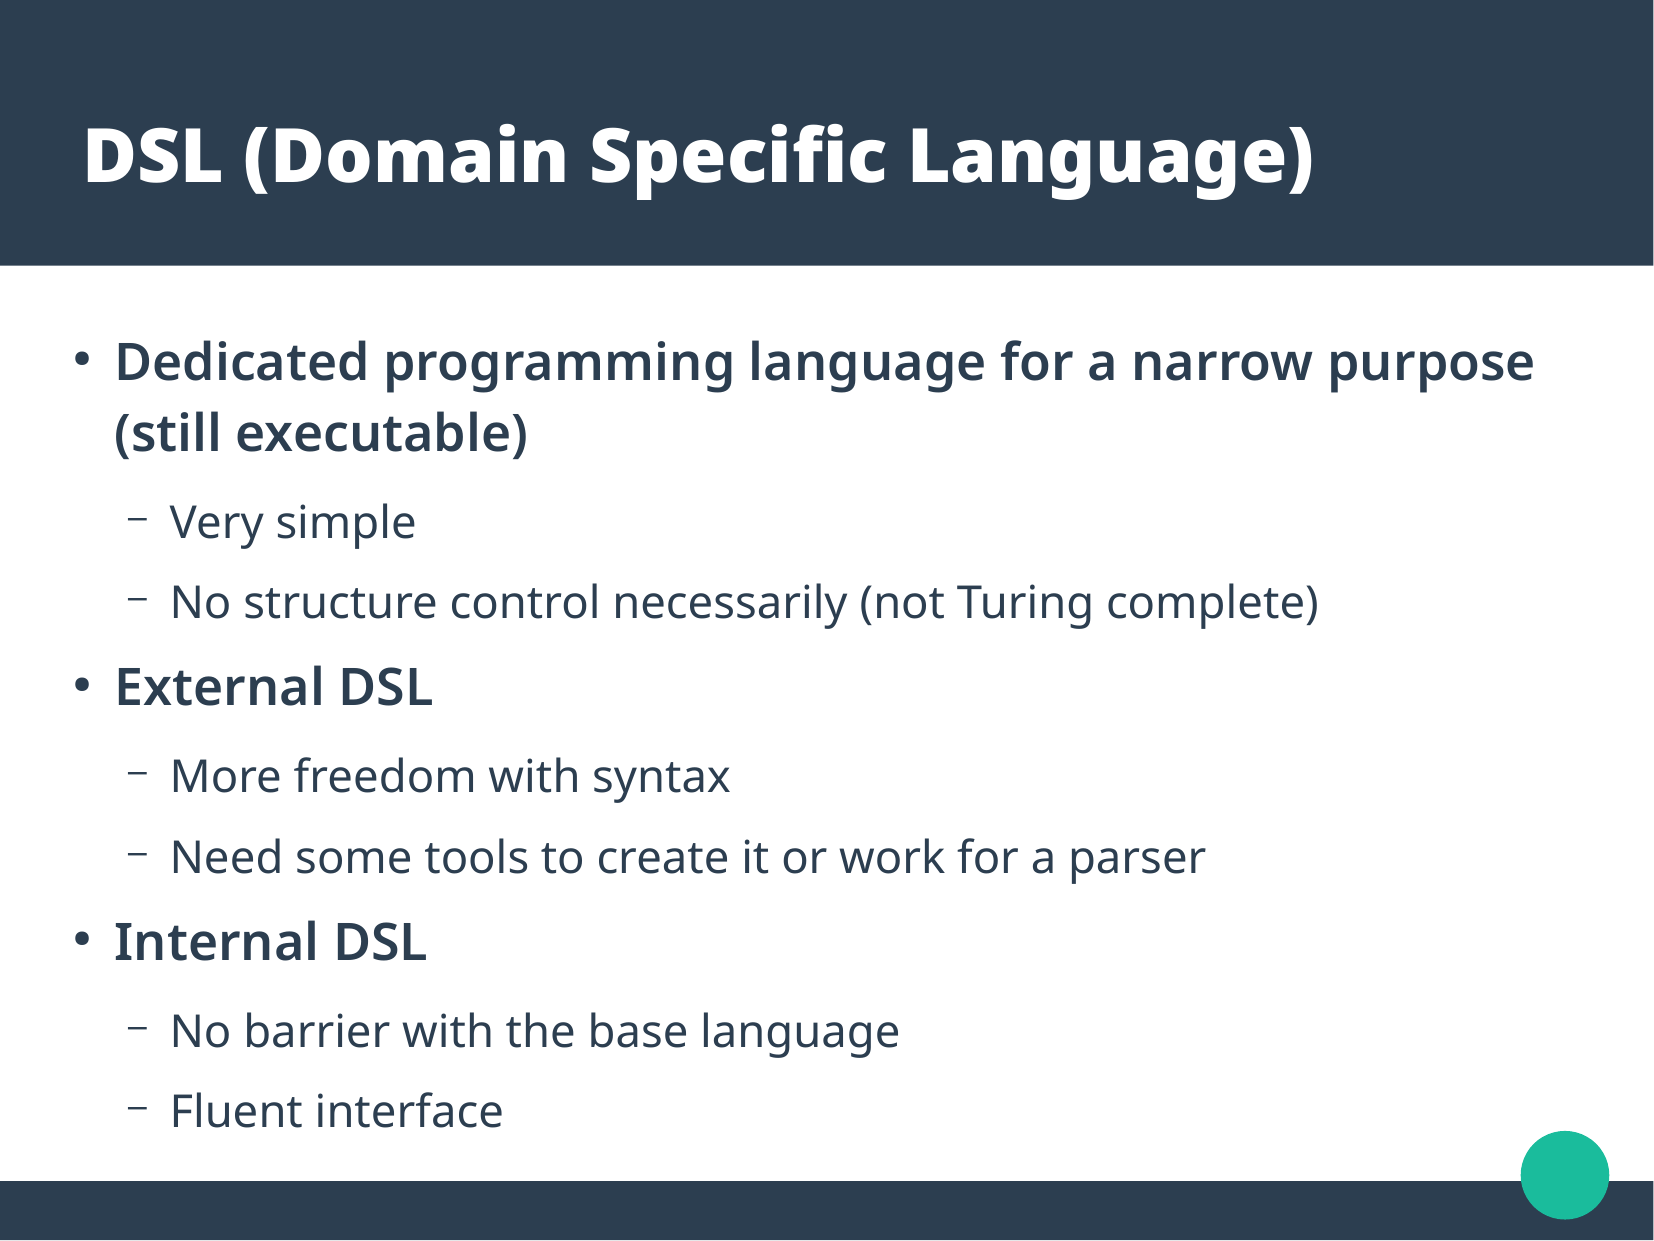

# DSL (Domain Specific Language)
Dedicated programming language for a narrow purpose (still executable)
Very simple
No structure control necessarily (not Turing complete)
External DSL
More freedom with syntax
Need some tools to create it or work for a parser
Internal DSL
No barrier with the base language
Fluent interface